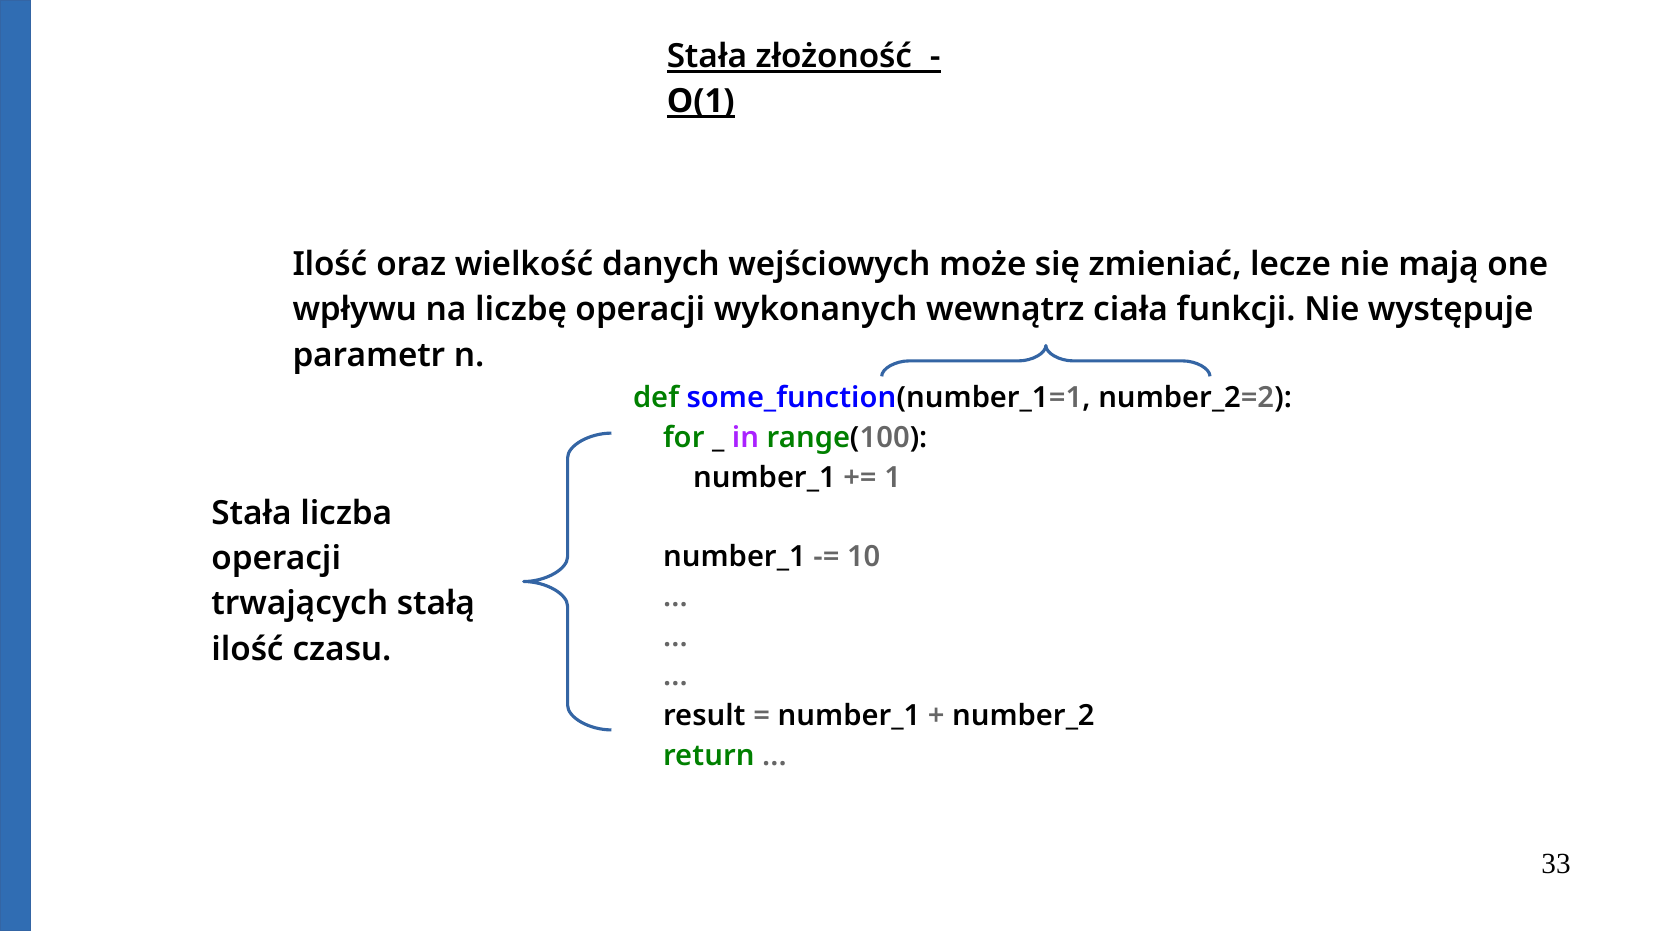

Stała złożoność - O(1)
Ilość oraz wielkość danych wejściowych może się zmieniać, lecze nie mają one wpływu na liczbę operacji wykonanych wewnątrz ciała funkcji. Nie występuje parametr n.
def some_function(number_1=1, number_2=2):
 for _ in range(100):
 number_1 += 1
 number_1 -= 10
 ...
 ...
 ...
 result = number_1 + number_2
 return ...
Stała liczba operacji trwających stałą ilość czasu.
33